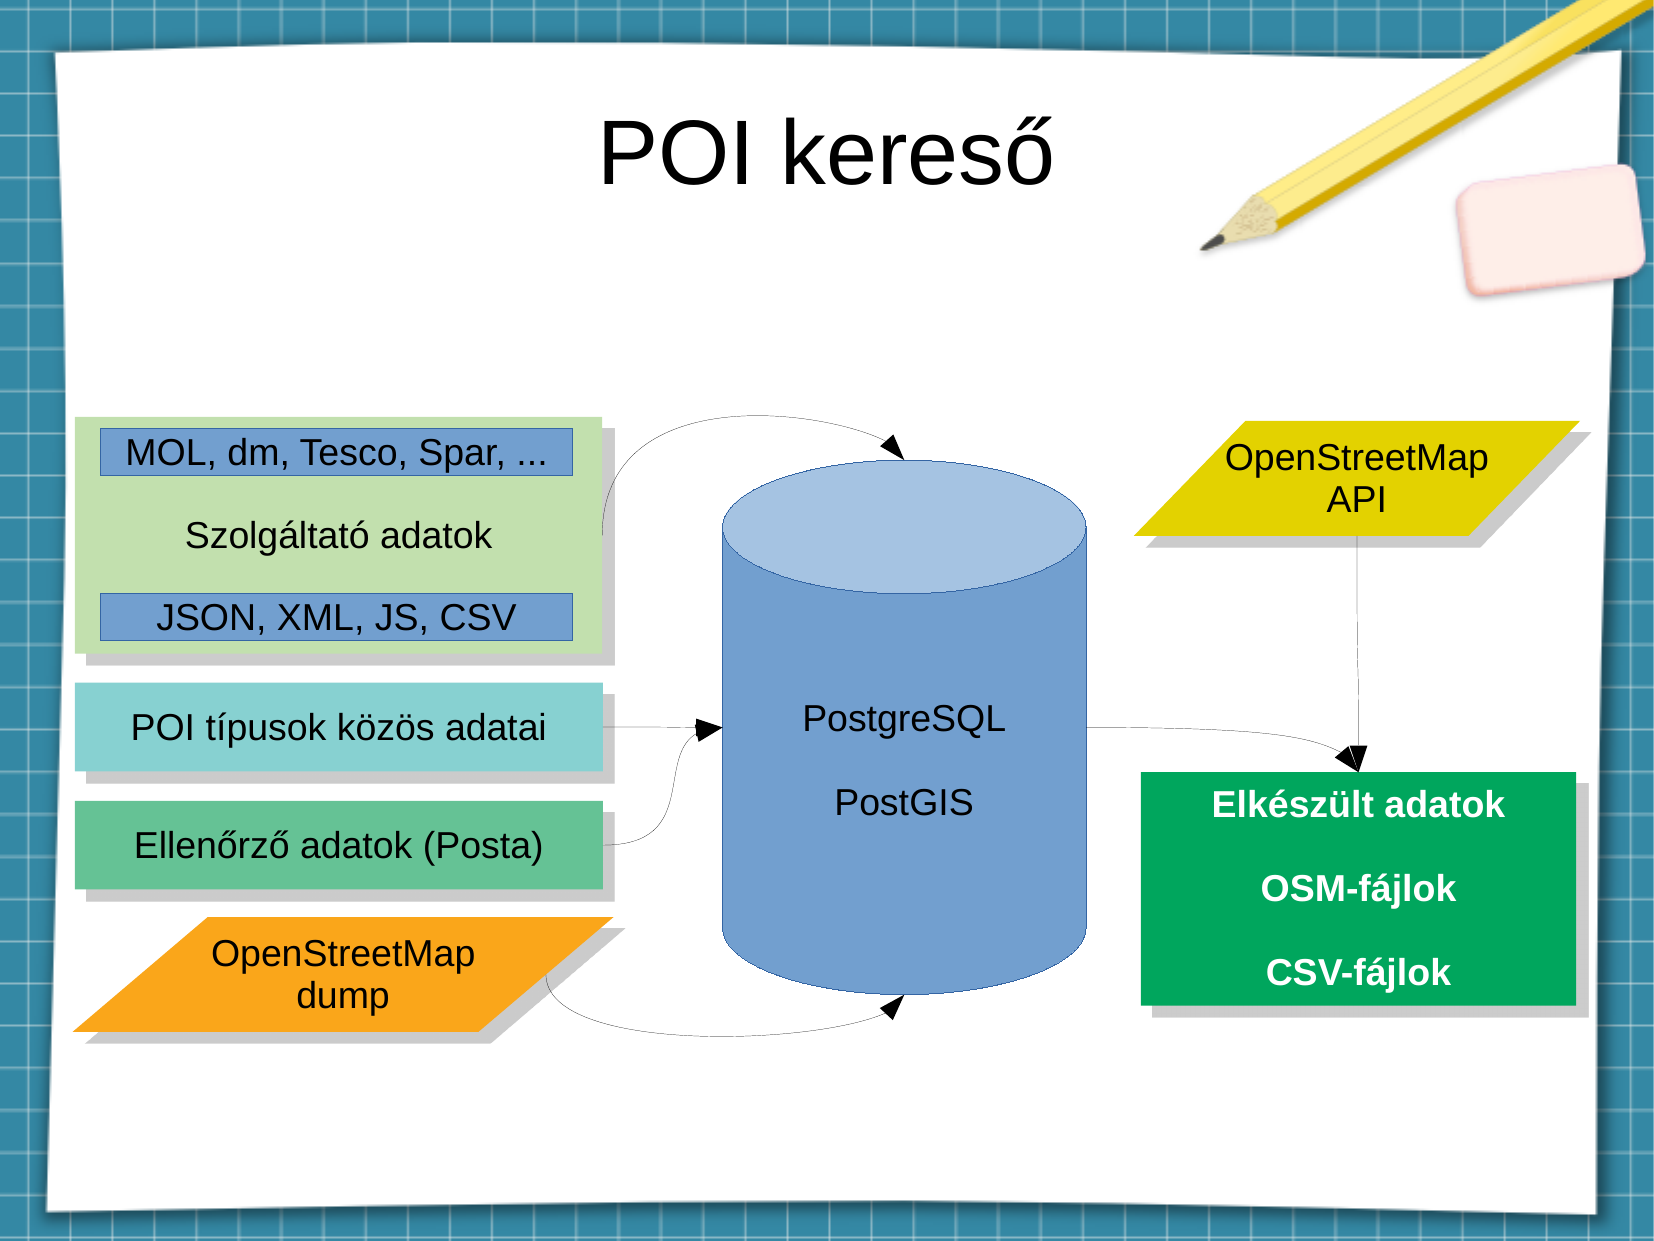

# POI kereső
Szolgáltató adatok
OpenStreetMap
API
MOL, dm, Tesco, Spar, ...
PostgreSQL
PostGIS
JSON, XML, JS, CSV
POI típusok közös adatai
Elkészült adatok
OSM-fájlok
CSV-fájlok
Ellenőrző adatok (Posta)
OpenStreetMap
dump